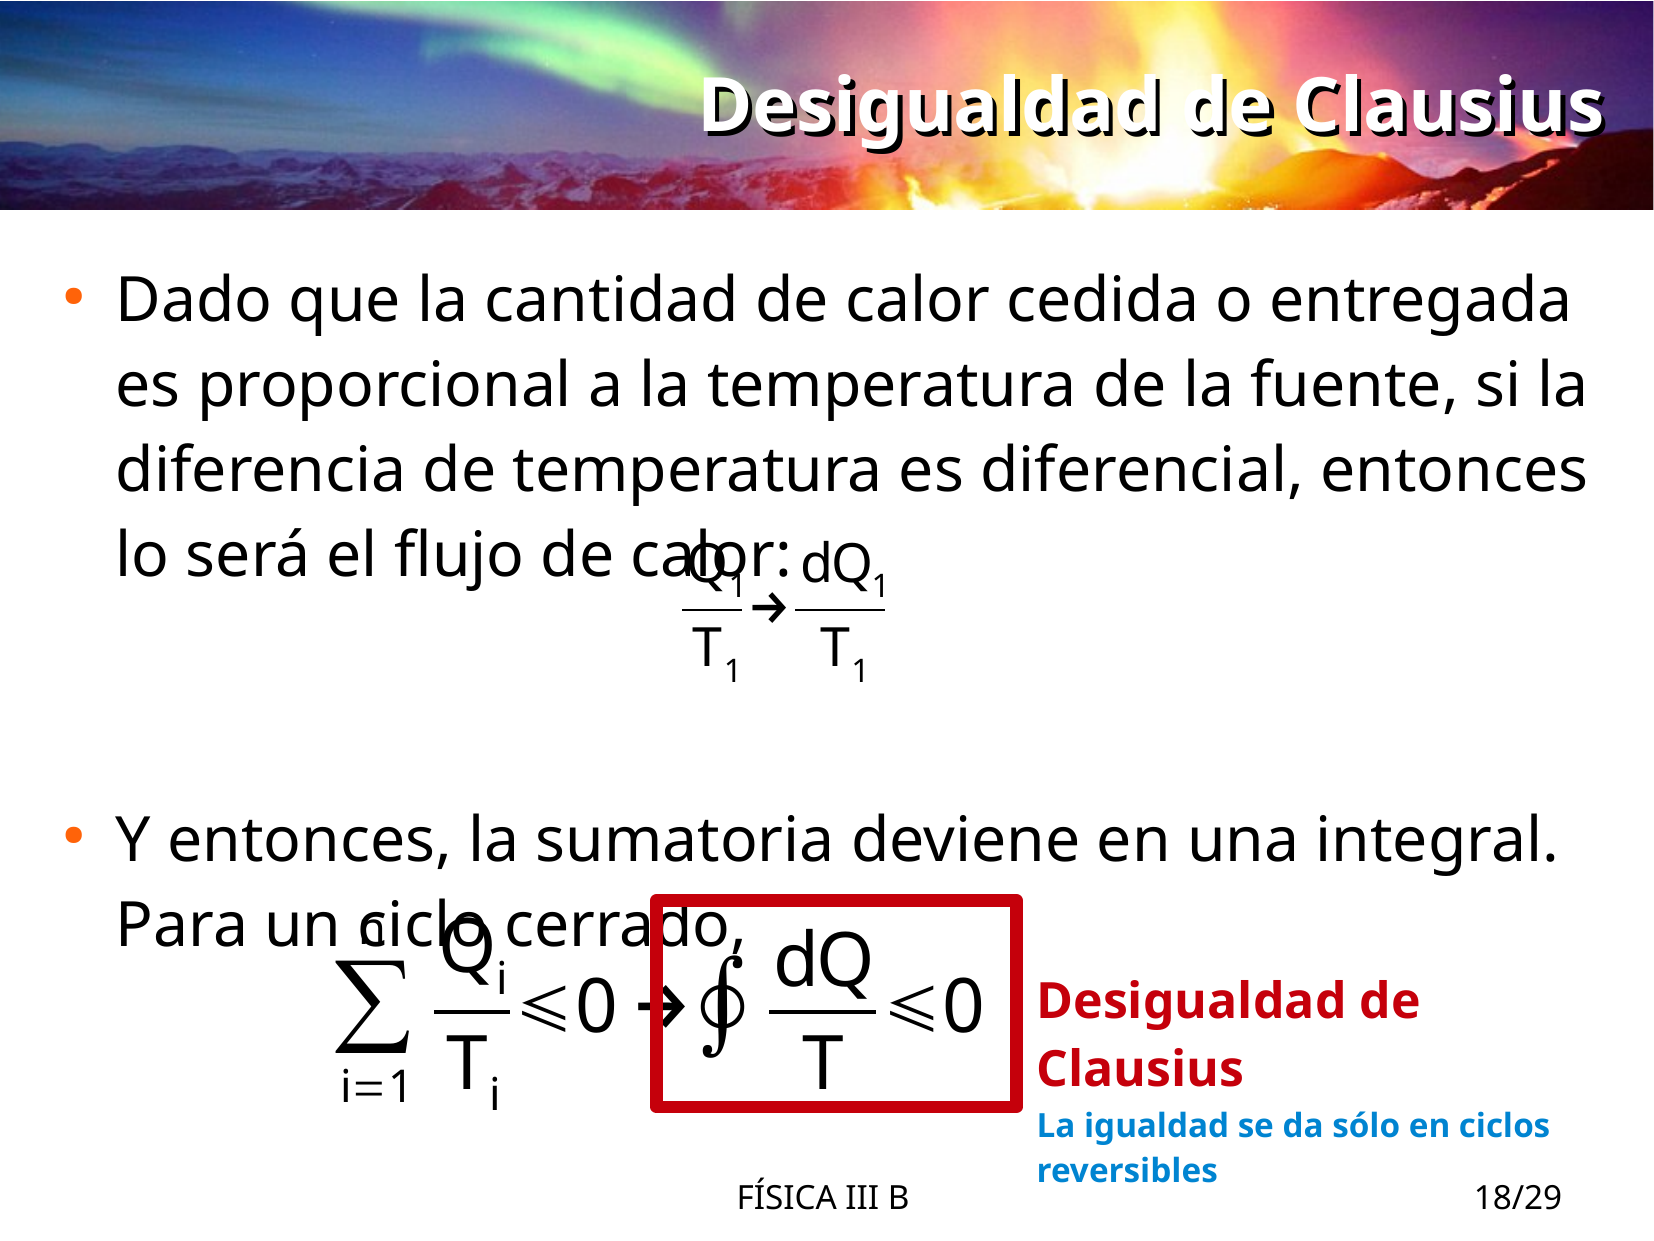

# Desigualdad de Clausius
Dado que la cantidad de calor cedida o entregada es proporcional a la temperatura de la fuente, si la diferencia de temperatura es diferencial, entonces lo será el flujo de calor:
Y entonces, la sumatoria deviene en una integral. Para un ciclo cerrado,
Desigualdad de Clausius
La igualdad se da sólo en ciclos reversibles
FÍSICA III B
18